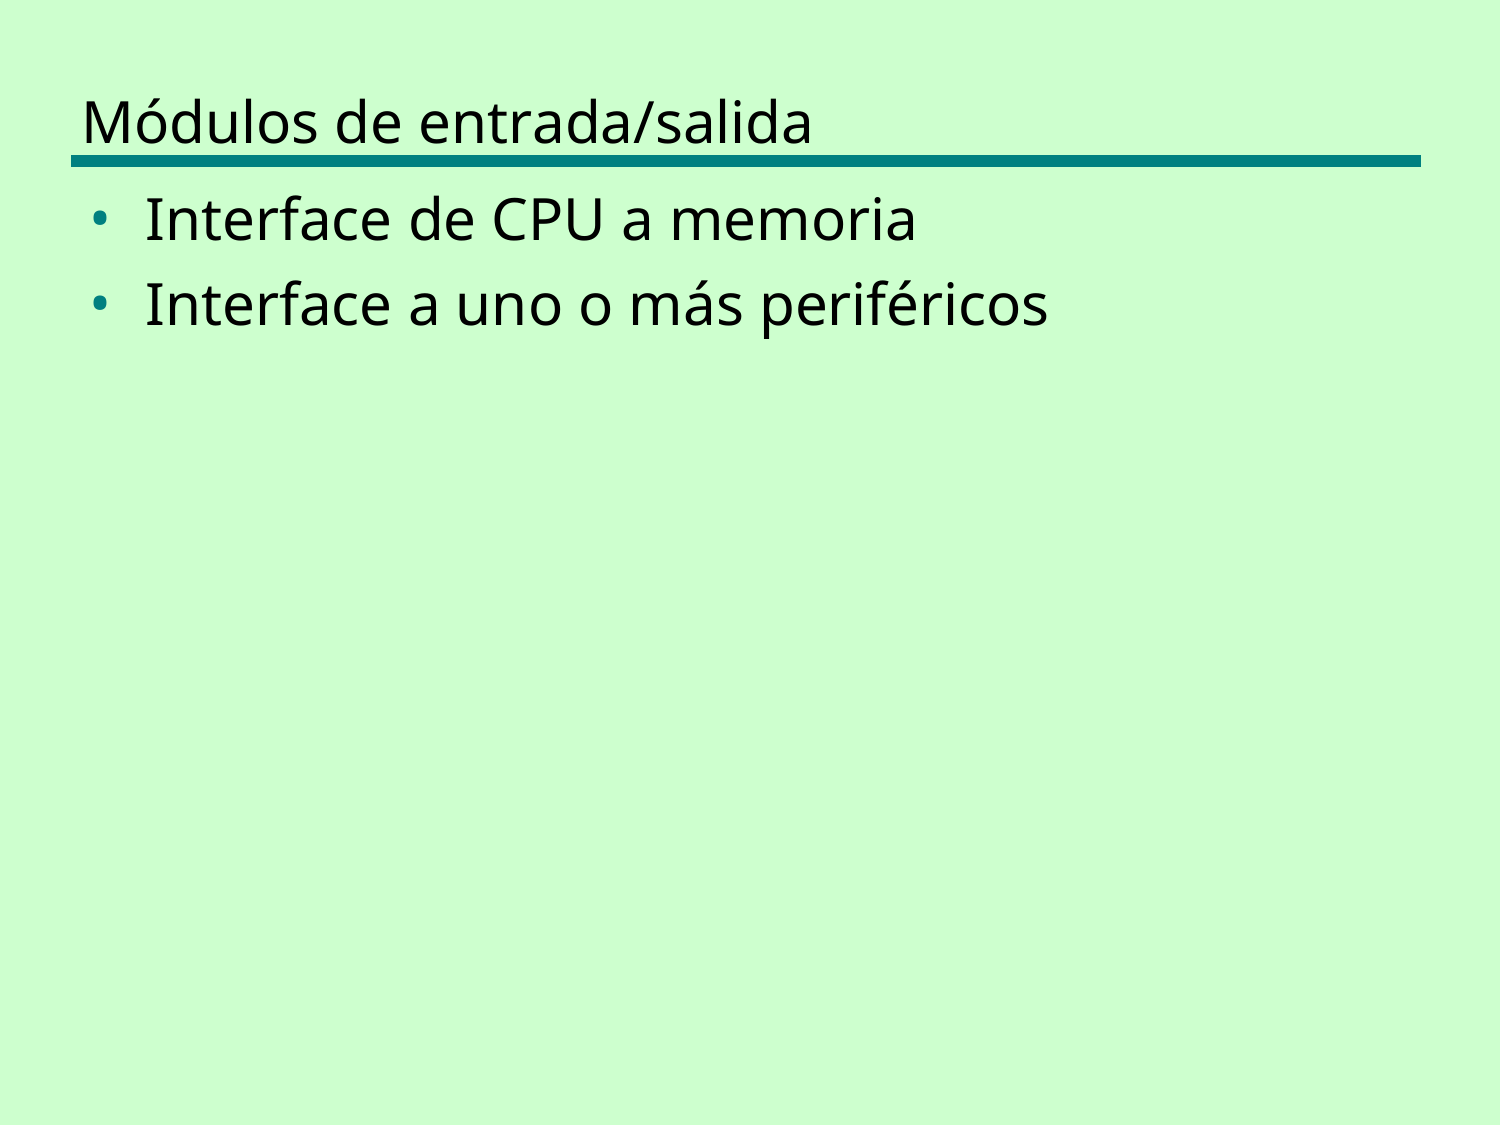

# Módulos de entrada/salida
Interface de CPU a memoria
Interface a uno o más periféricos